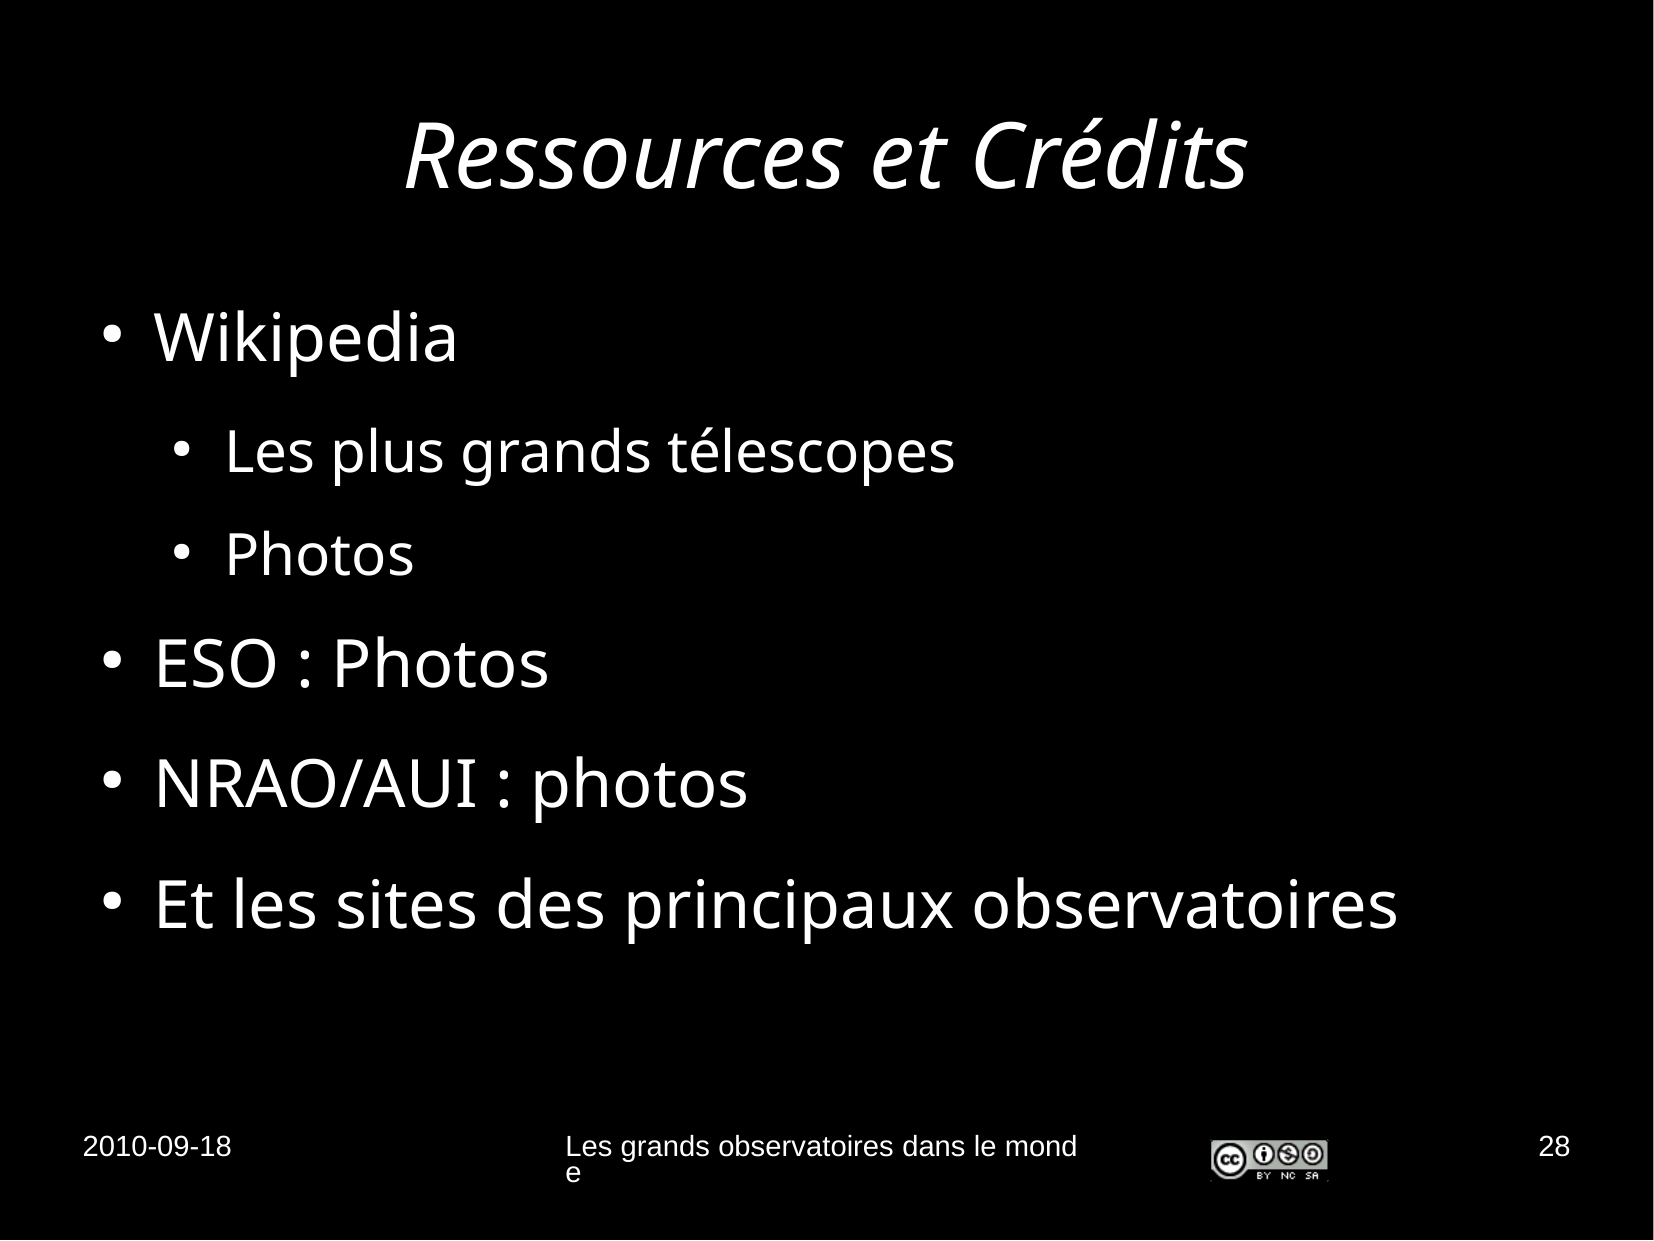

# Ressources et Crédits
Wikipedia
Les plus grands télescopes
Photos
ESO : Photos
NRAO/AUI : photos
Et les sites des principaux observatoires
2010-09-18
Les grands observatoires dans le monde
28